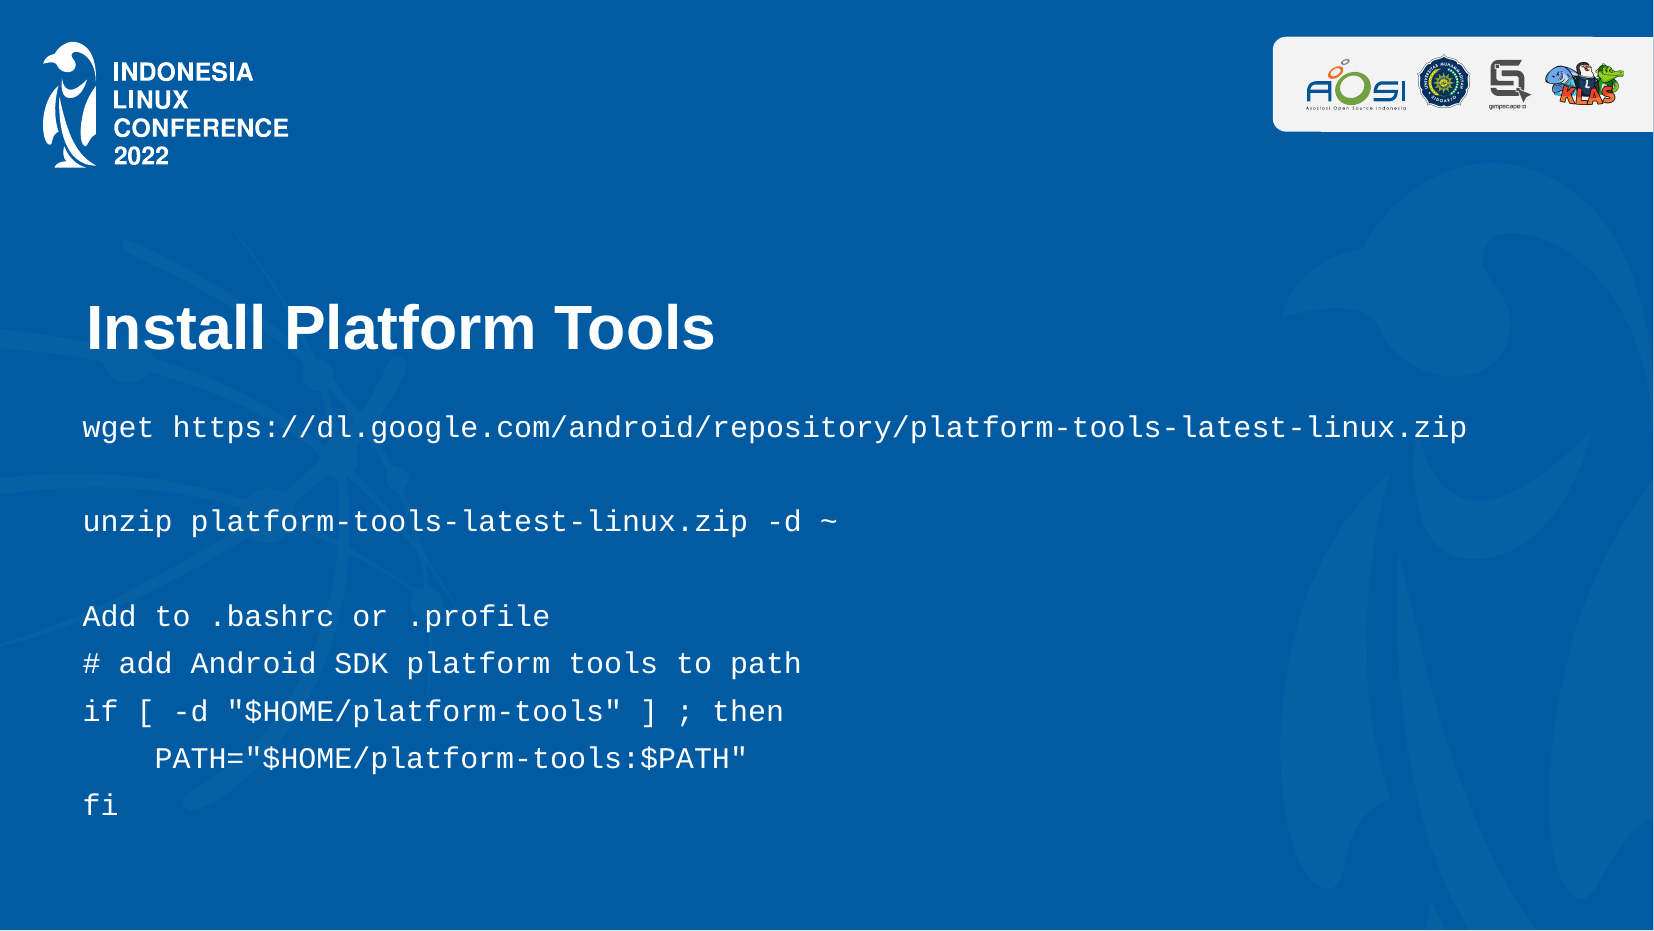

# Install Platform Tools
wget https://dl.google.com/android/repository/platform-tools-latest-linux.zip
unzip platform-tools-latest-linux.zip -d ~
Add to .bashrc or .profile
# add Android SDK platform tools to path
if [ -d "$HOME/platform-tools" ] ; then
 PATH="$HOME/platform-tools:$PATH"
fi